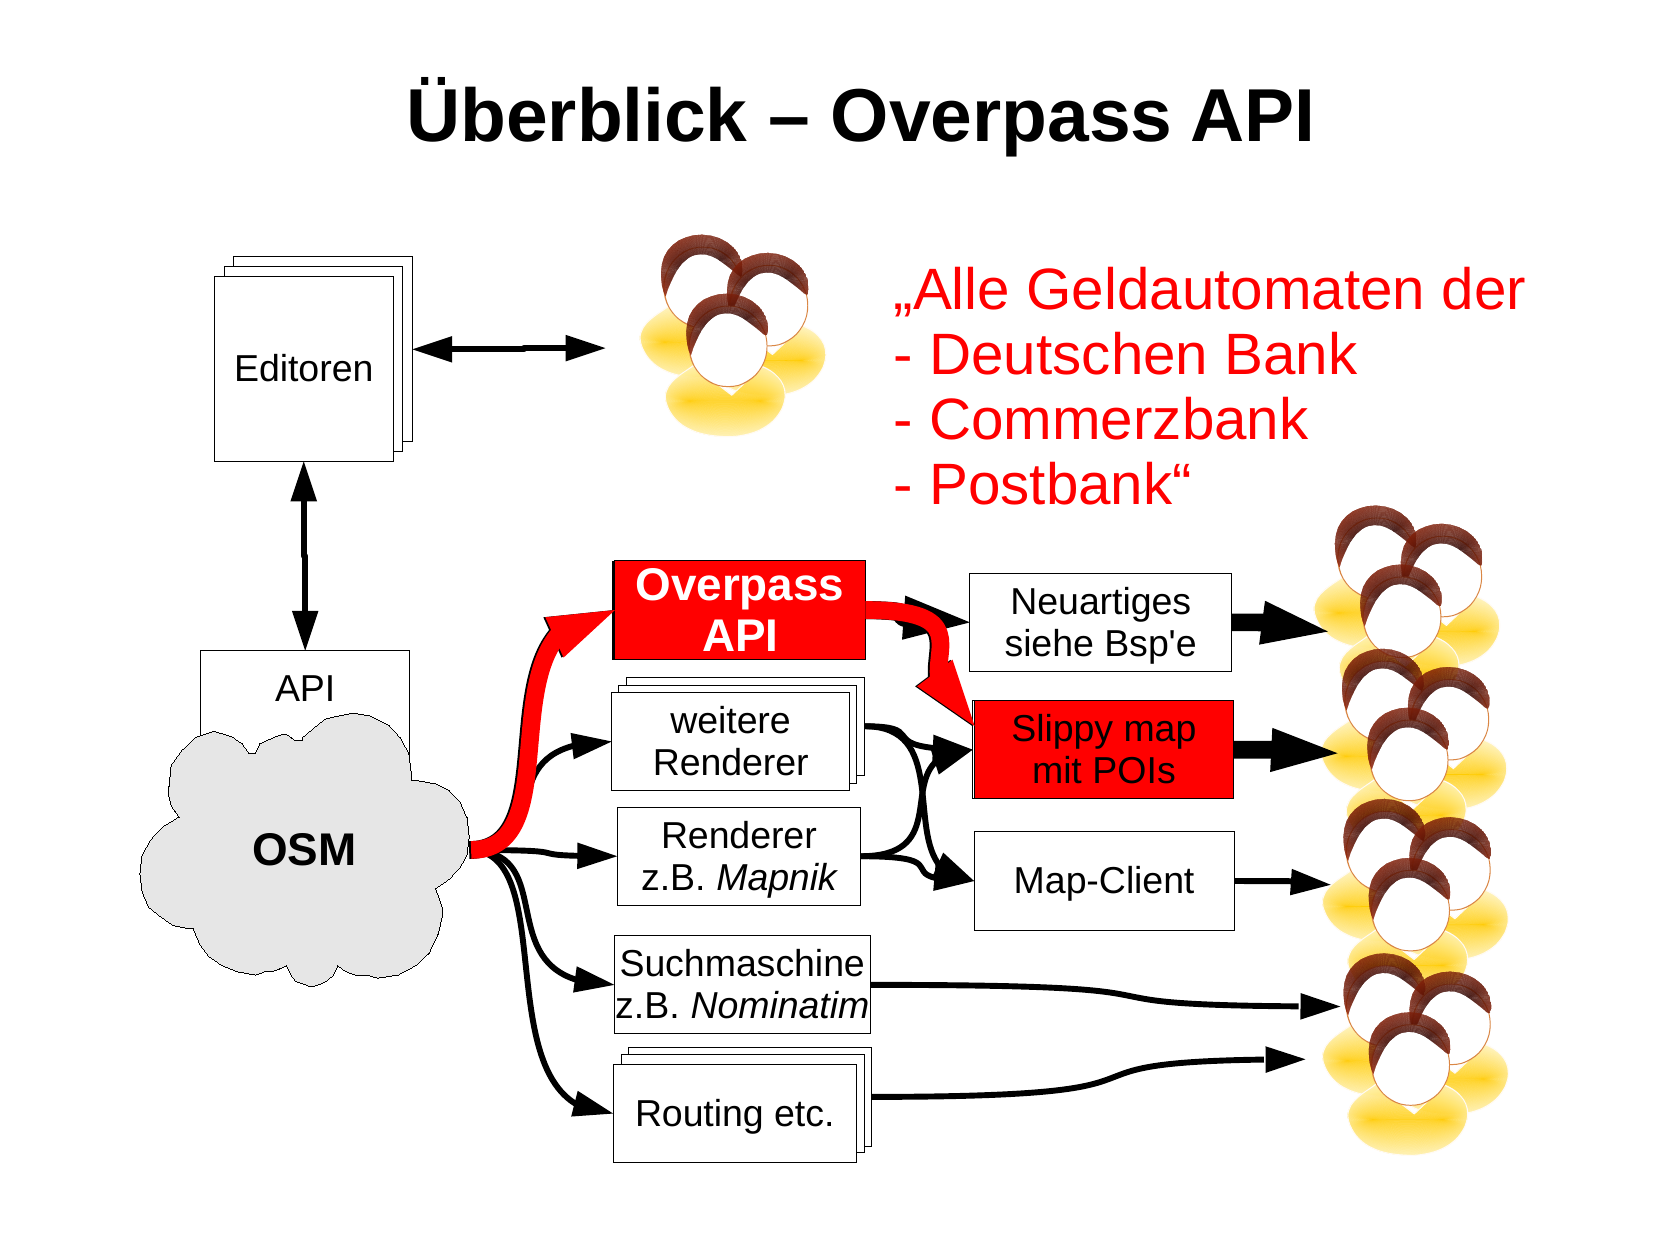

Überblick – Overpass API
„Alle Geldautomaten der
- Deutschen Bank
- Commerzbank
- Postbank“
Editoren
Editoren
Editoren
Overpass
API
Overpass
API
Neuartiges
siehe Bsp'e
API
weitere
Renderer
weitere
Renderer
weitere
Renderer
Slippy map
mit POIs
Slippy map
mit POIs
OSM
Renderer
z.B. Mapnik
Map-Client
Suchmaschine
z.B. Nominatim
Routing
Routing
Routing etc.